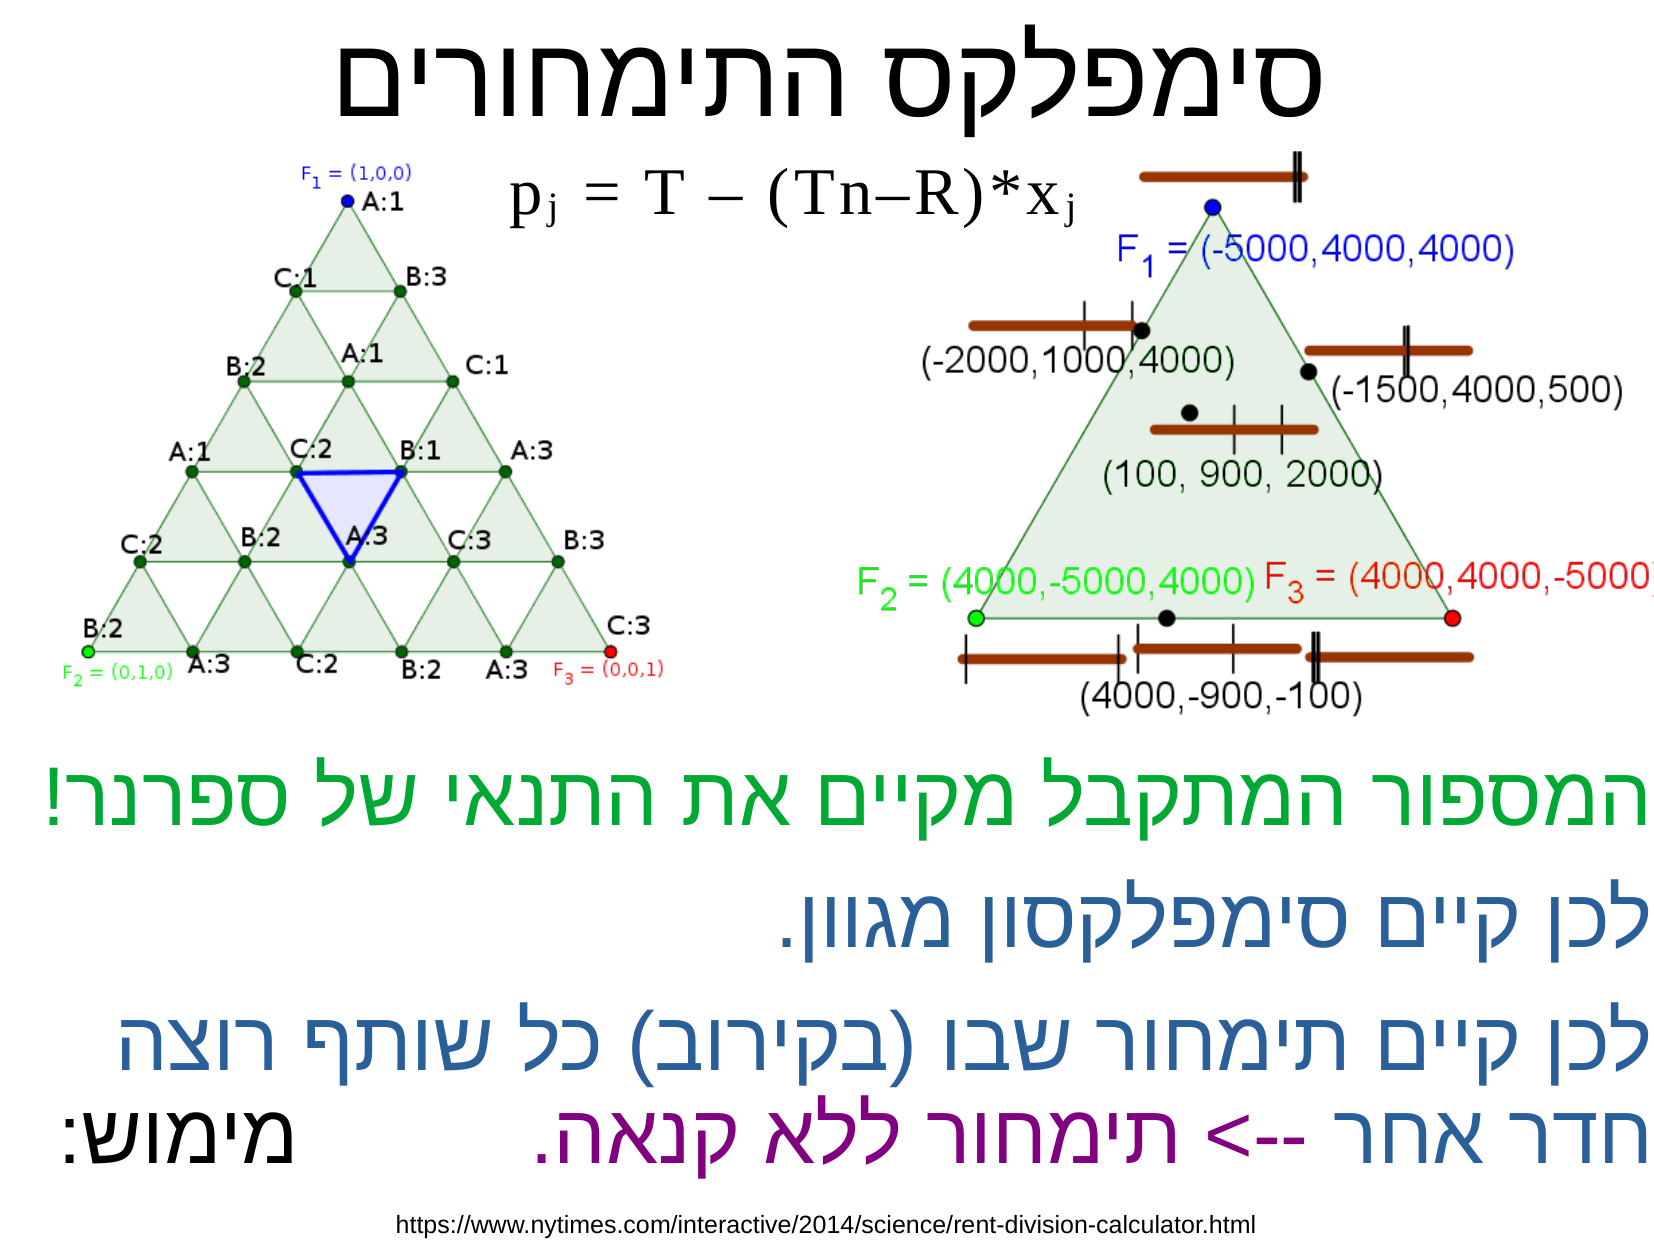

# סימפלקס התימחורים
pj = T – (Tn–R)*xj
המספור המתקבל מקיים את התנאי של ספרנר!
לכן קיים סימפלקסון מגוון.
לכן קיים תימחור שבו (בקירוב) כל שותף רוצה חדר אחר --> תימחור ללא קנאה. מימוש:
https://www.nytimes.com/interactive/2014/science/rent-division-calculator.html